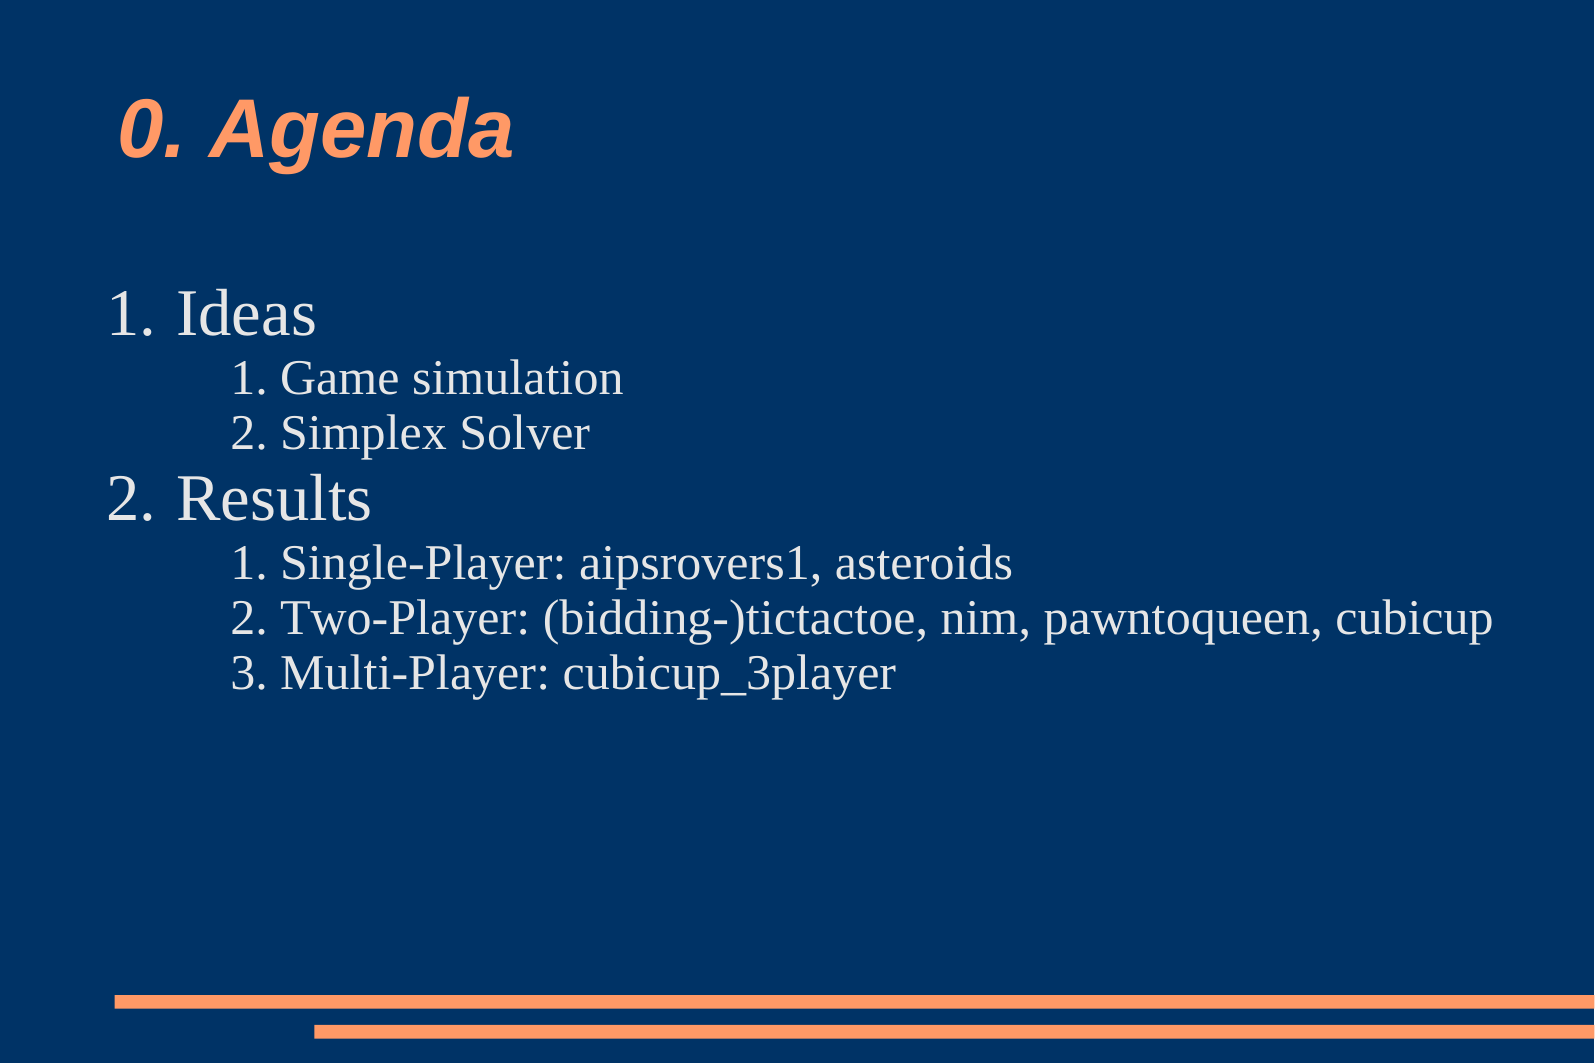

# 0. Agenda
 Ideas
 Game simulation
 Simplex Solver
 Results
 Single-Player: aipsrovers1, asteroids
 Two-Player: (bidding-)tictactoe, nim, pawntoqueen, cubicup
 Multi-Player: cubicup_3player